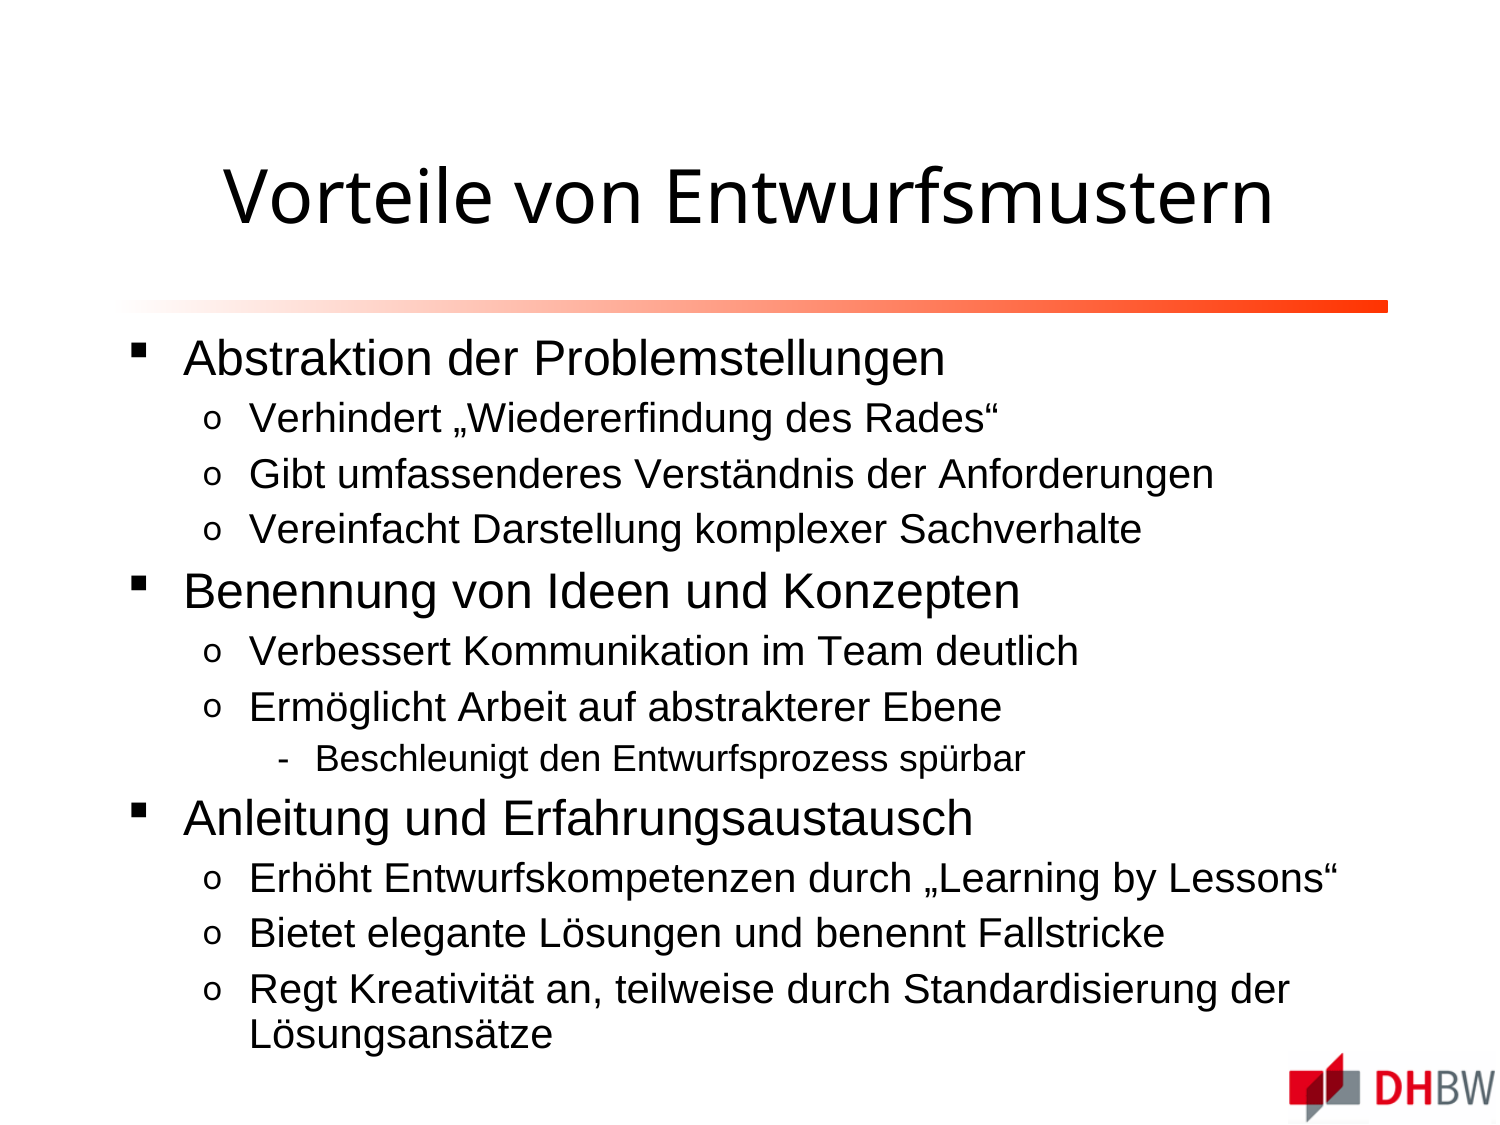

# Vorteile von Entwurfsmustern
Abstraktion der Problemstellungen
Verhindert „Wiedererfindung des Rades“
Gibt umfassenderes Verständnis der Anforderungen
Vereinfacht Darstellung komplexer Sachverhalte
Benennung von Ideen und Konzepten
Verbessert Kommunikation im Team deutlich
Ermöglicht Arbeit auf abstrakterer Ebene
Beschleunigt den Entwurfsprozess spürbar
Anleitung und Erfahrungsaustausch
Erhöht Entwurfskompetenzen durch „Learning by Lessons“
Bietet elegante Lösungen und benennt Fallstricke
Regt Kreativität an, teilweise durch Standardisierung der Lösungsansätze